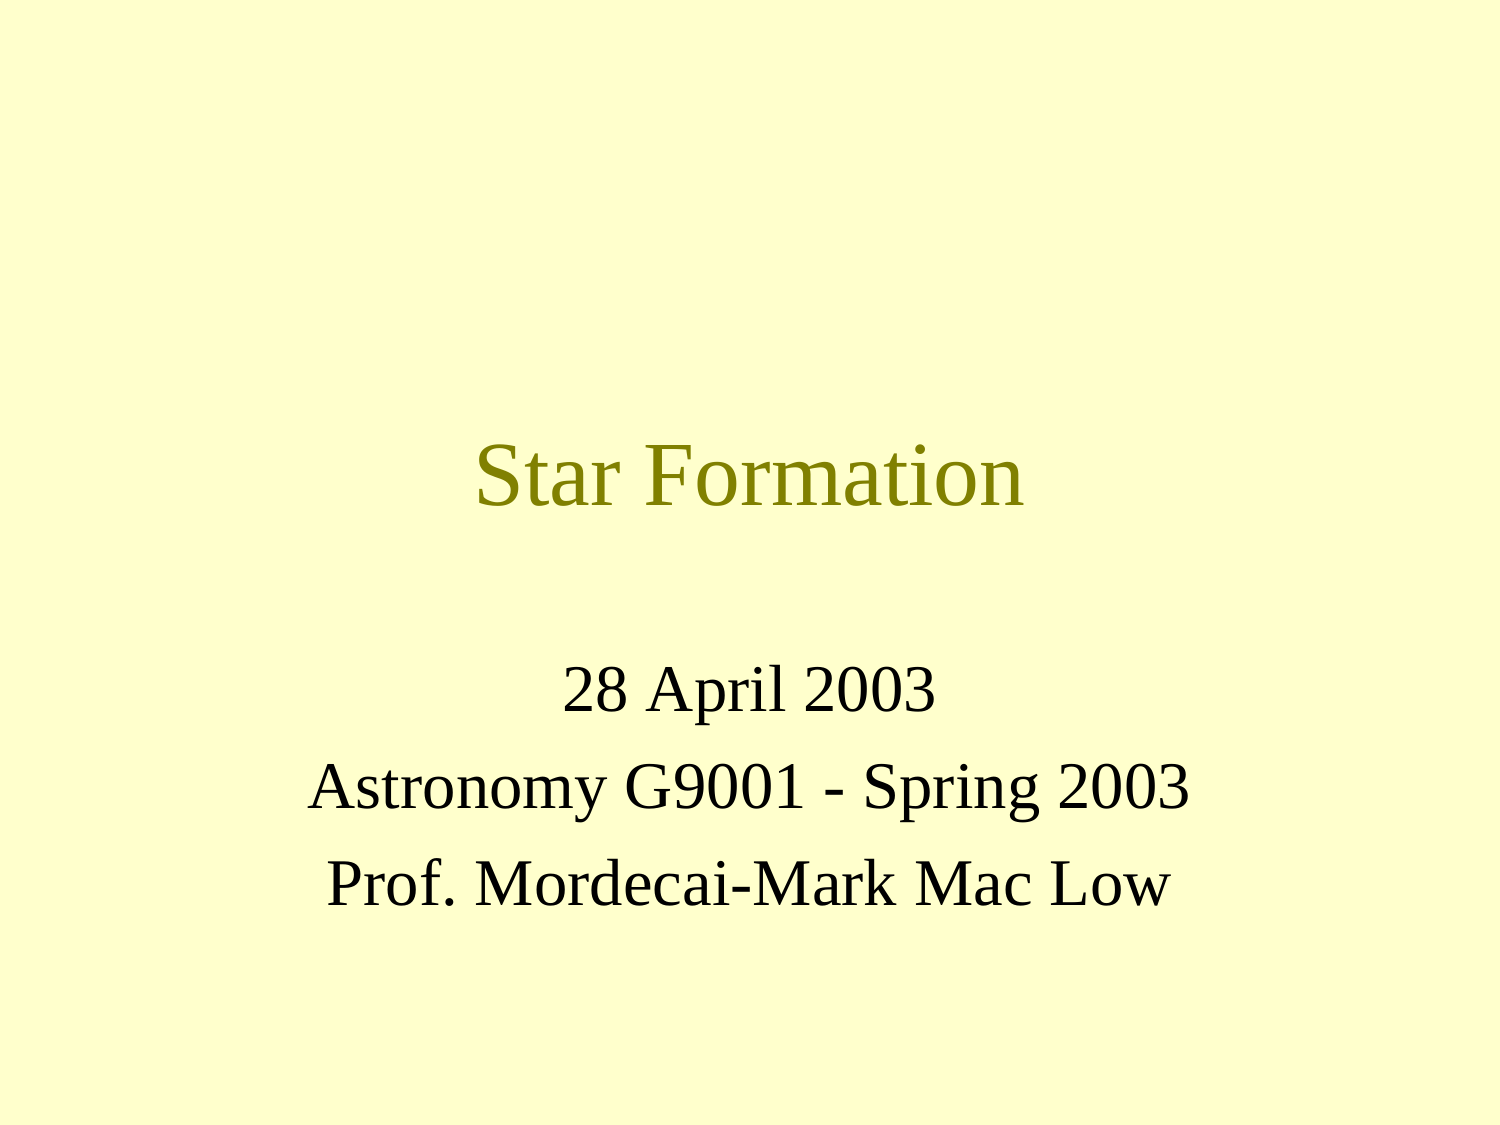

# Star Formation
28 April 2003
Astronomy G9001 - Spring 2003
Prof. Mordecai-Mark Mac Low